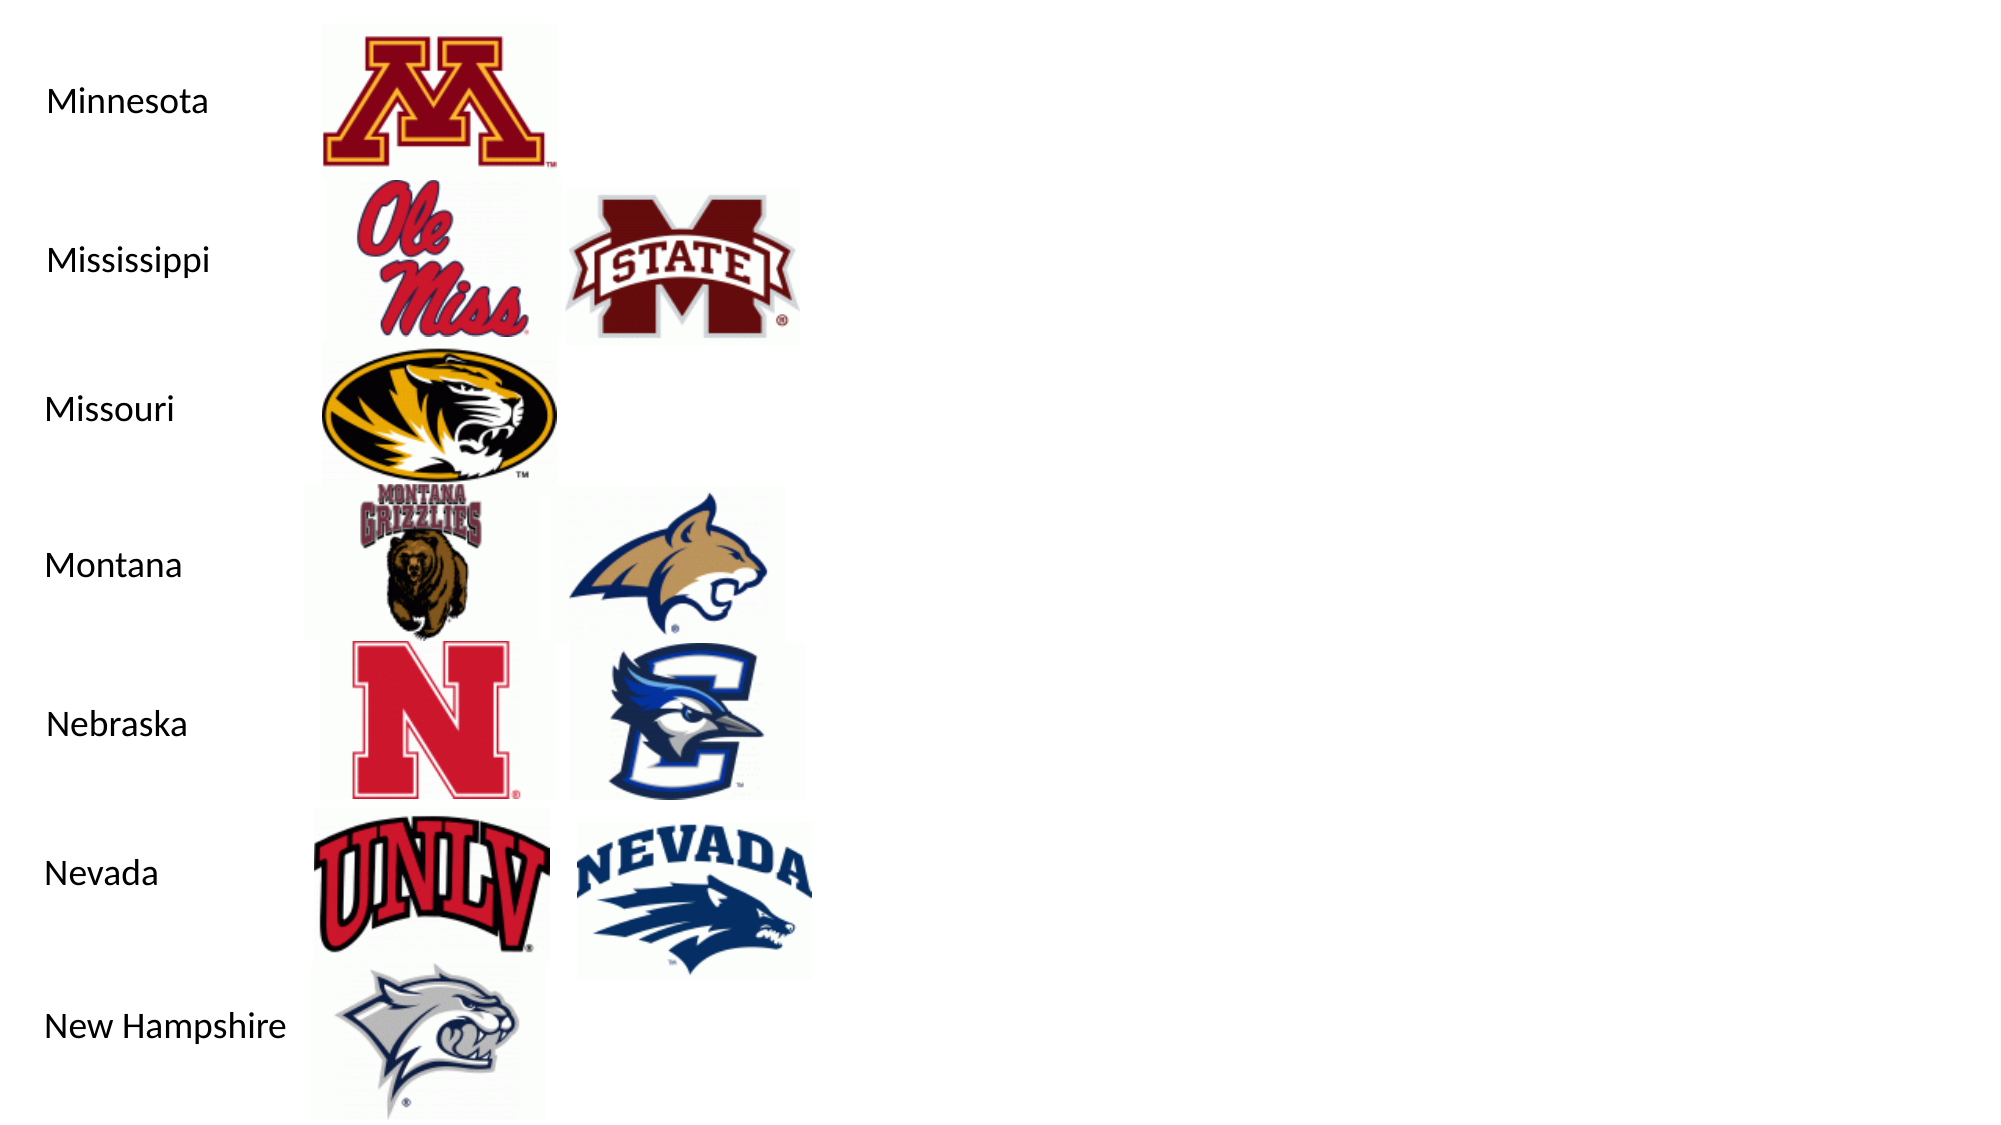

Minnesota
Mississippi
Missouri
Montana
Nebraska
Nevada
New Hampshire